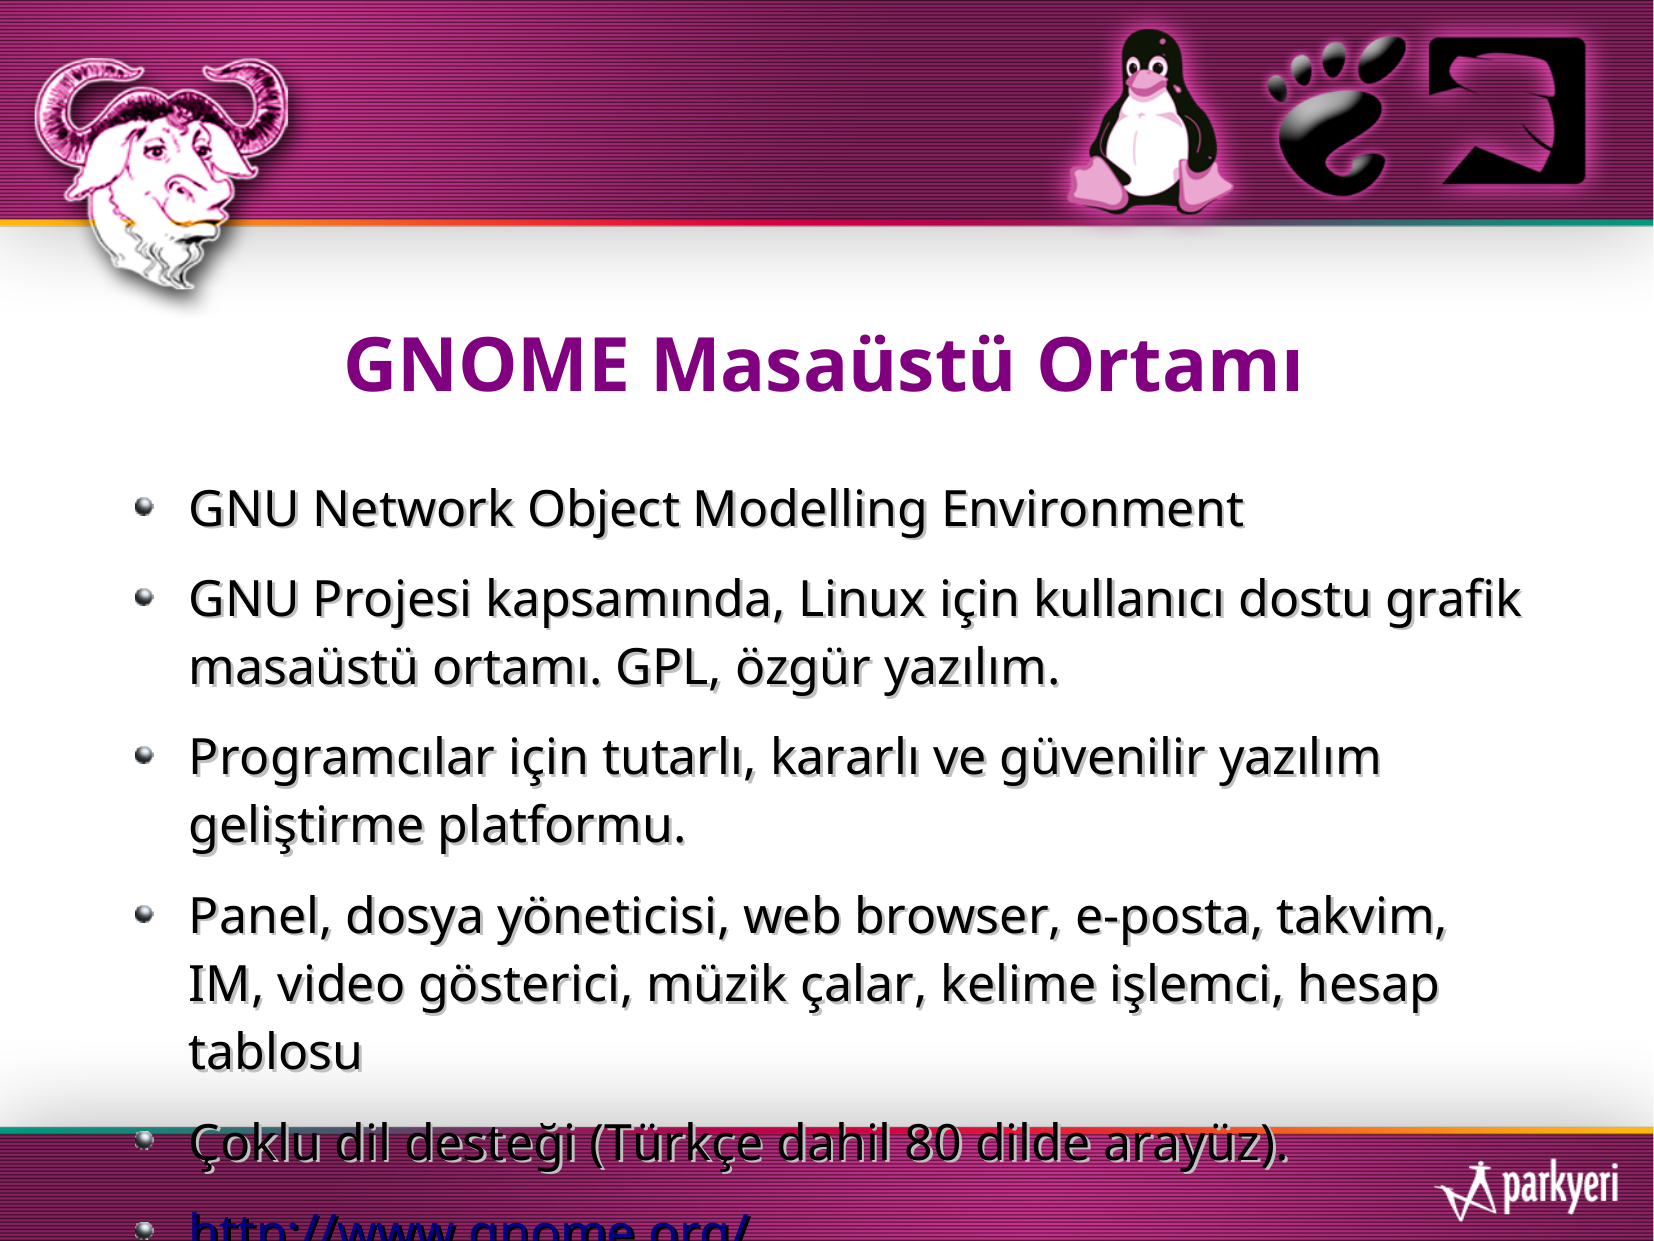

# GNOME Masaüstü Ortamı
GNU Network Object Modelling Environment
GNU Projesi kapsamında, Linux için kullanıcı dostu grafik masaüstü ortamı. GPL, özgür yazılım.
Programcılar için tutarlı, kararlı ve güvenilir yazılım geliştirme platformu.
Panel, dosya yöneticisi, web browser, e-posta, takvim, IM, video gösterici, müzik çalar, kelime işlemci, hesap tablosu
Çoklu dil desteği (Türkçe dahil 80 dilde arayüz).
http://www.gnome.org/